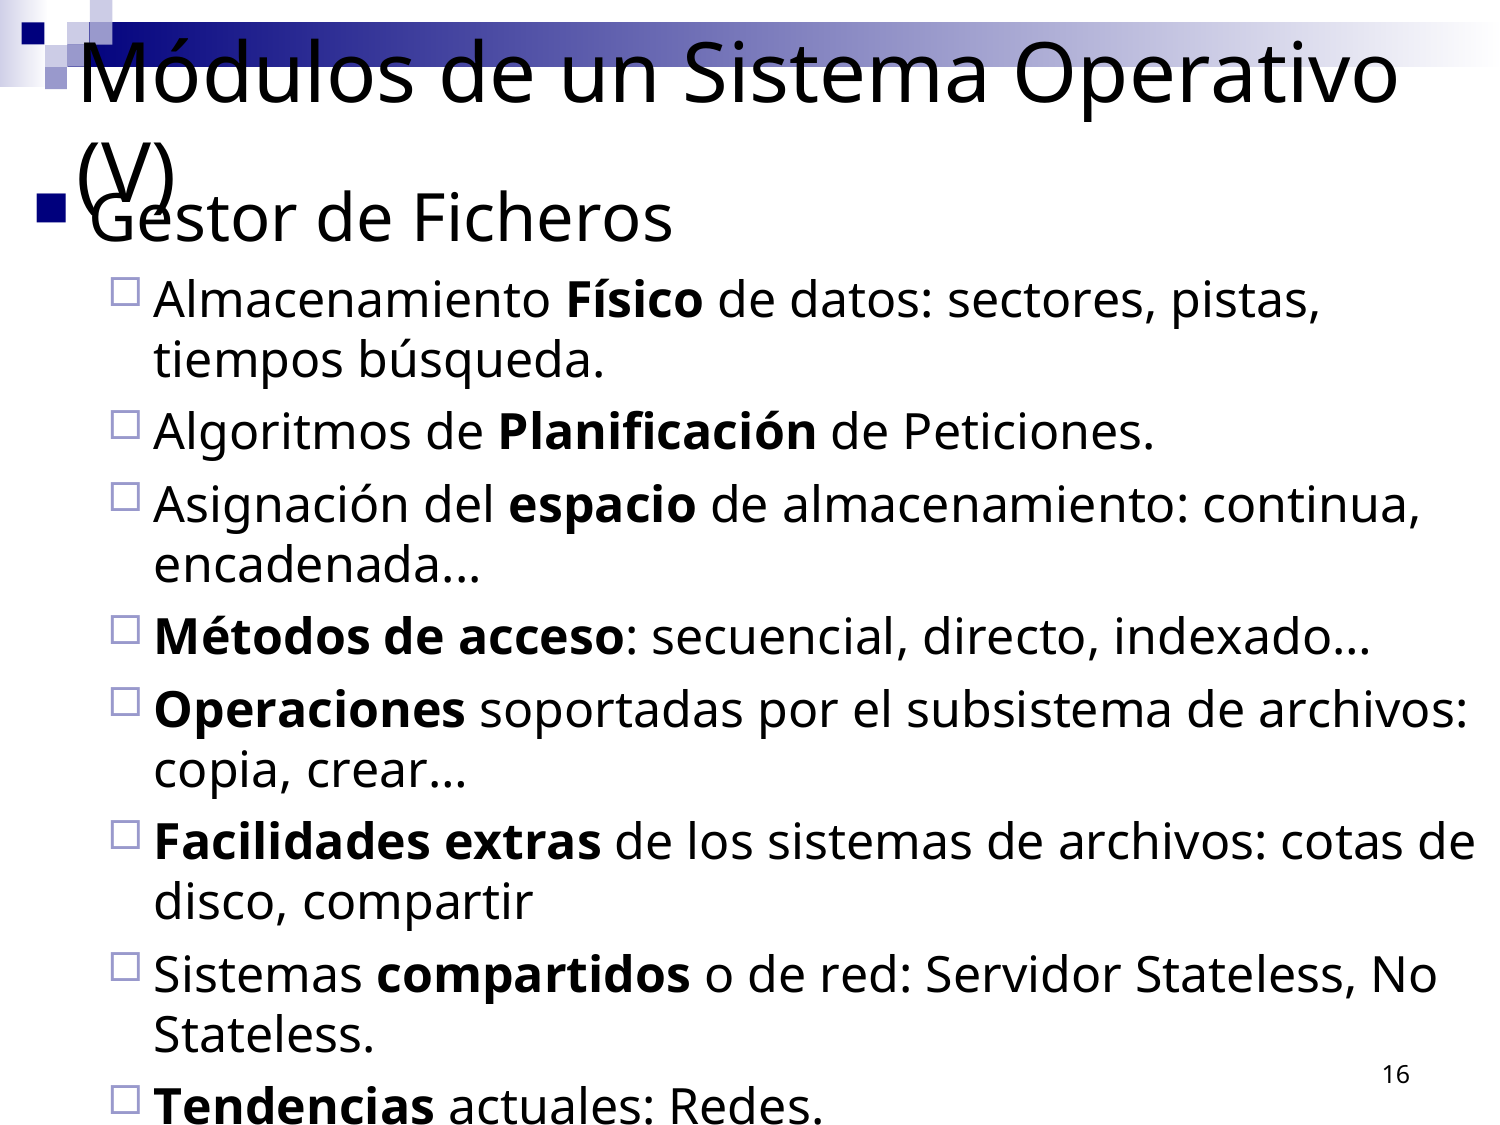

Módulos de un Sistema Operativo (V)
Gestor de Ficheros
Almacenamiento Físico de datos: sectores, pistas, tiempos búsqueda.
Algoritmos de Planificación de Peticiones.
Asignación del espacio de almacenamiento: continua, encadenada...
Métodos de acceso: secuencial, directo, indexado…
Operaciones soportadas por el subsistema de archivos: copia, crear…
Facilidades extras de los sistemas de archivos: cotas de disco, compartir
Sistemas compartidos o de red: Servidor Stateless, No Stateless.
Tendencias actuales: Redes.